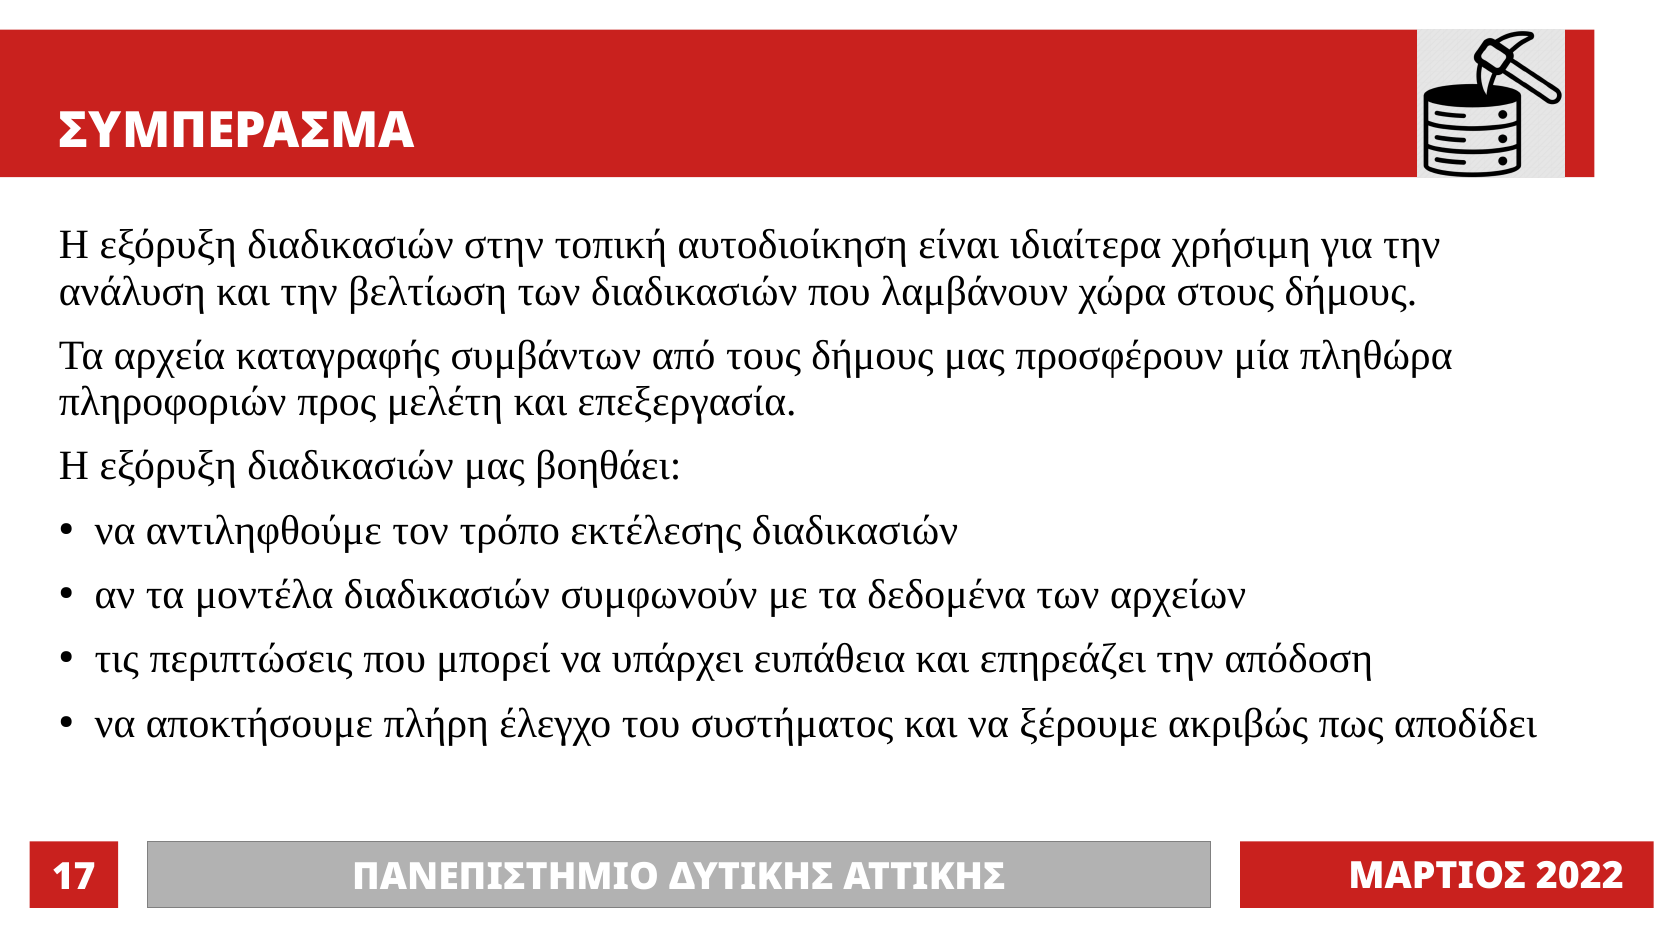

# ΣΥΜΠΕΡΑΣΜΑ
Η εξόρυξη διαδικασιών στην τοπική αυτοδιοίκηση είναι ιδιαίτερα χρήσιμη για την ανάλυση και την βελτίωση των διαδικασιών που λαμβάνουν χώρα στους δήμους.
Τα αρχεία καταγραφής συμβάντων από τους δήμους μας προσφέρουν μία πληθώρα πληροφοριών προς μελέτη και επεξεργασία.
Η εξόρυξη διαδικασιών μας βοηθάει:
να αντιληφθούμε τον τρόπο εκτέλεσης διαδικασιών
αν τα μοντέλα διαδικασιών συμφωνούν με τα δεδομένα των αρχείων
τις περιπτώσεις που μπορεί να υπάρχει ευπάθεια και επηρεάζει την απόδοση
να αποκτήσουμε πλήρη έλεγχο του συστήματος και να ξέρουμε ακριβώς πως αποδίδει
17
ΠΑΝΕΠΙΣΤΗΜΙΟ ΔΥΤΙΚΗΣ ΑΤΤΙΚΗΣ
ΜΑΡΤΙΟΣ 2022